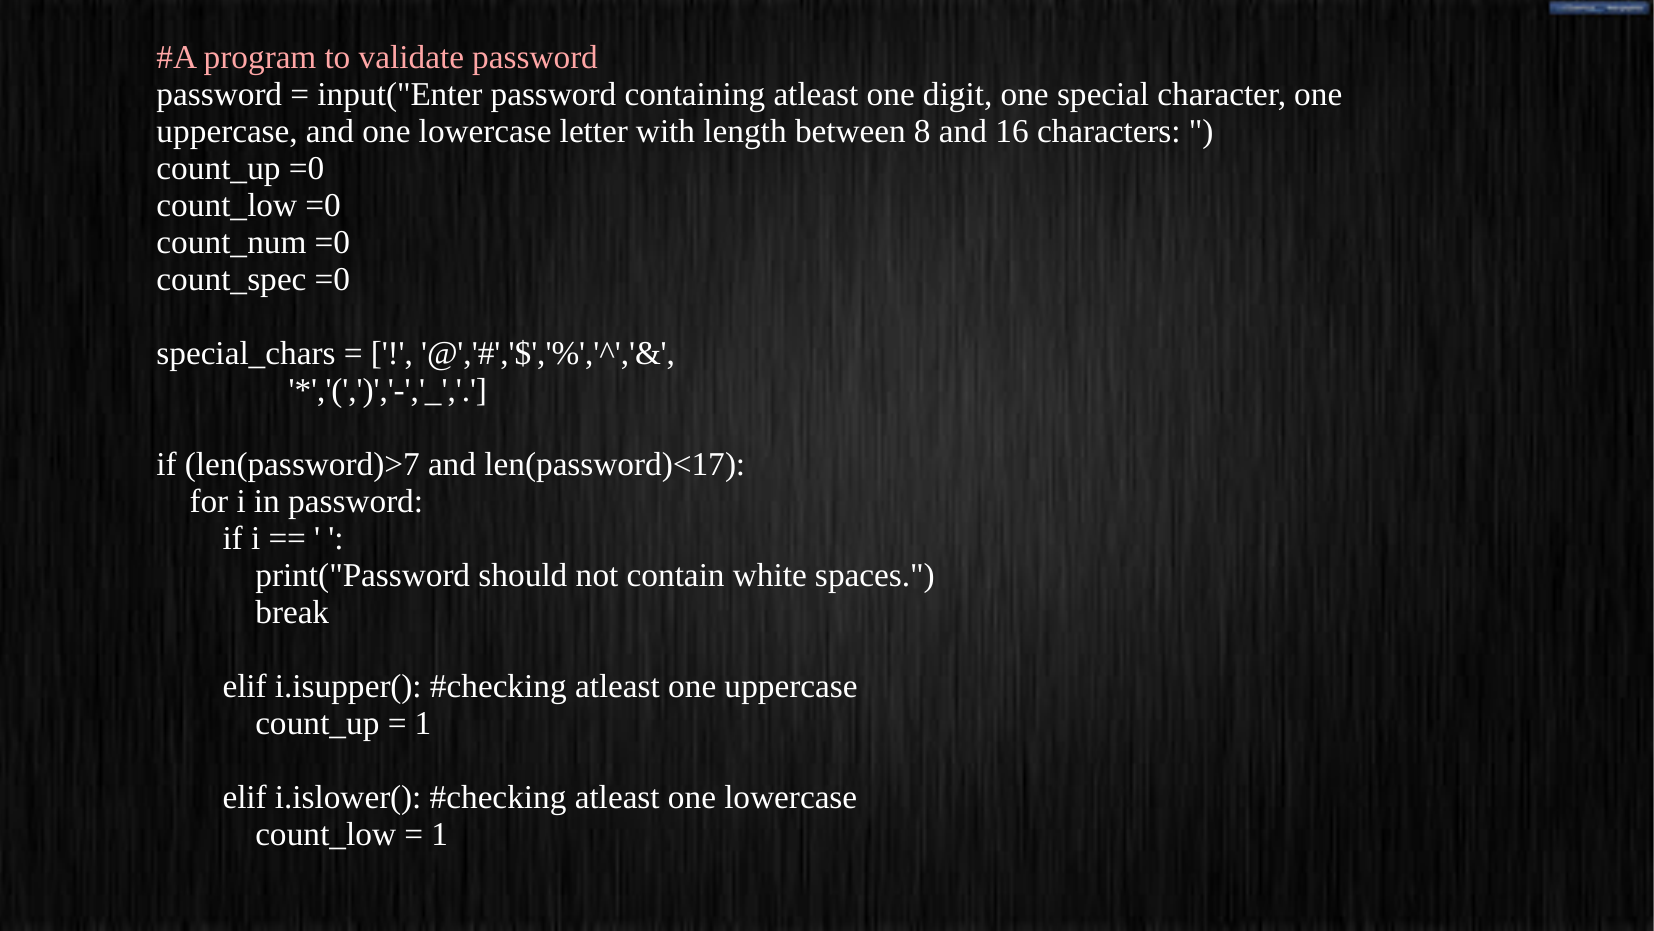

#A program to validate password
password = input("Enter password containing atleast one digit, one special character, one uppercase, and one lowercase letter with length between 8 and 16 characters: ")
count_up =0
count_low =0
count_num =0
count_spec =0
special_chars = ['!', '@','#','$','%','^','&',
 '*','(',')','-','_','.']
if (len(password)>7 and len(password)<17):
 for i in password:
 if i == ' ':
 print("Password should not contain white spaces.")
 break
 elif i.isupper(): #checking atleast one uppercase
 count_up = 1
 elif i.islower(): #checking atleast one lowercase
 count_low = 1